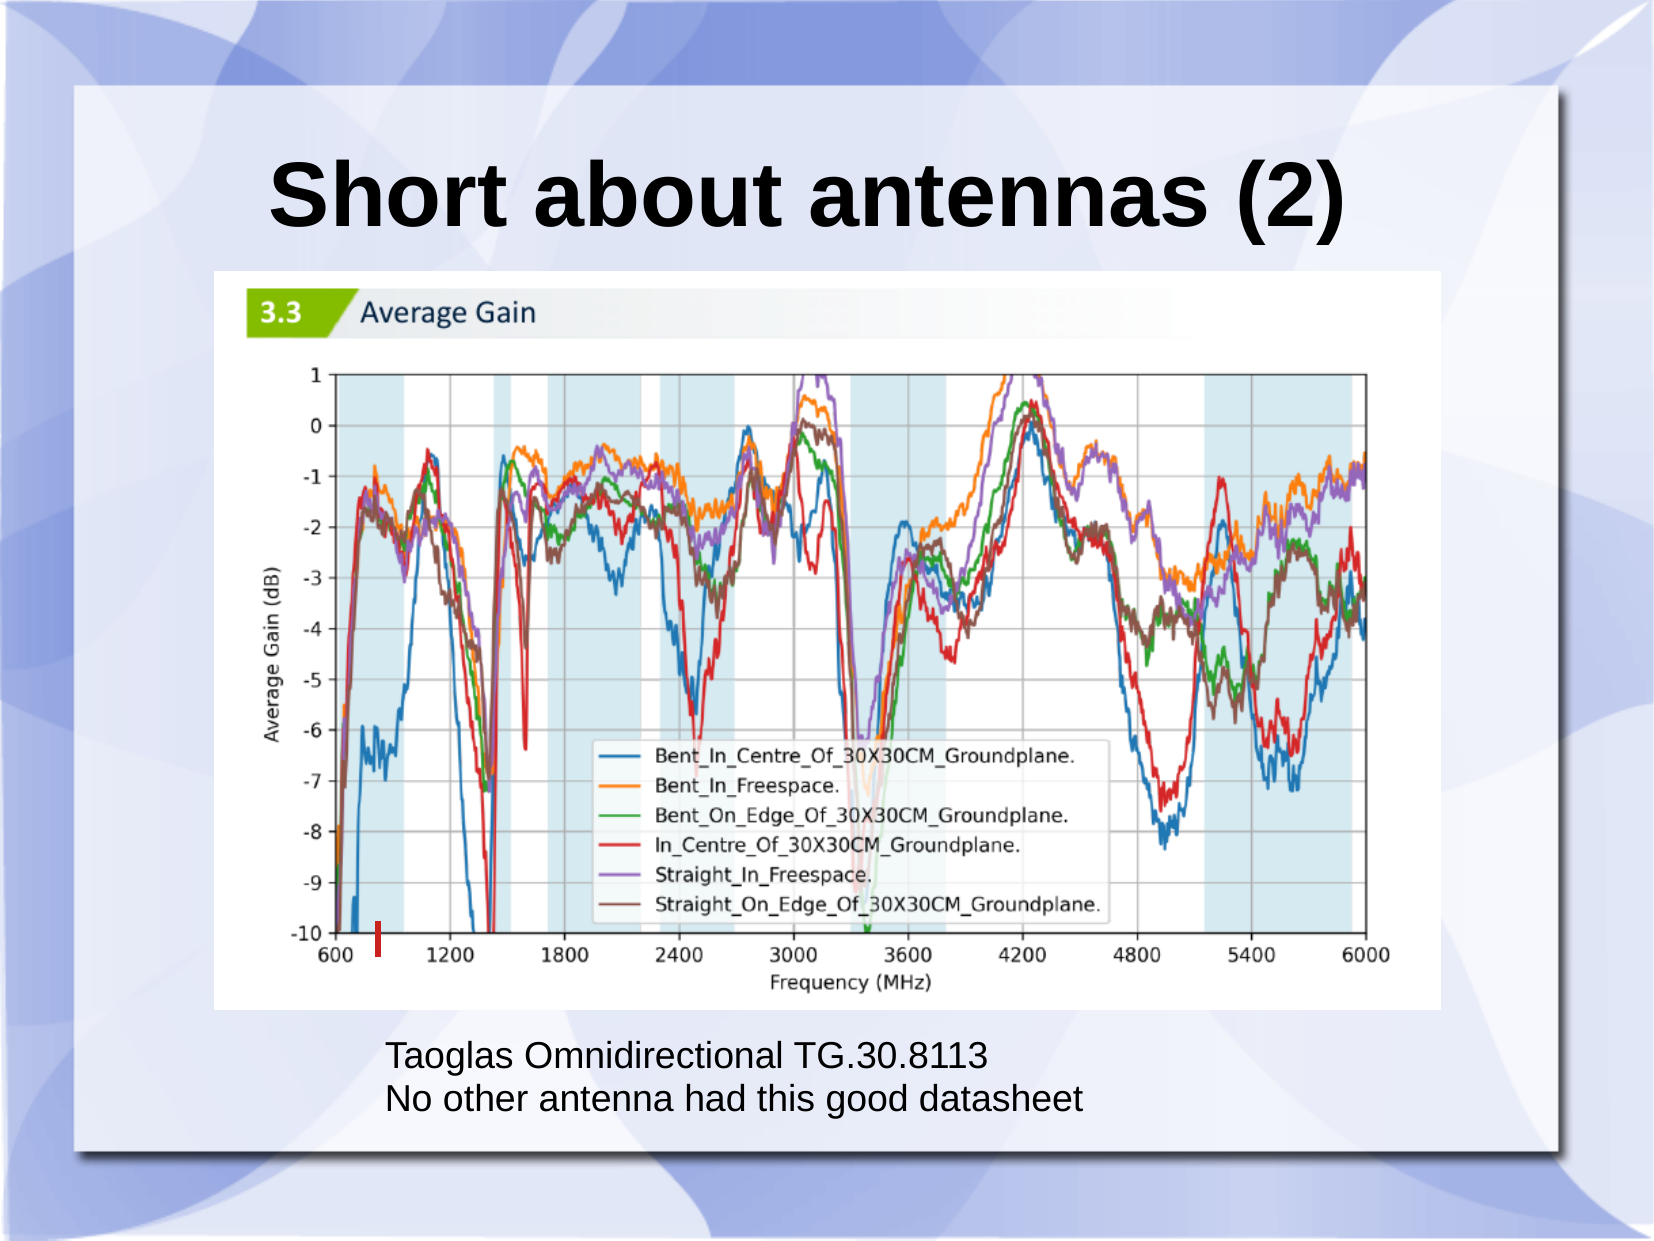

# Short about antennas (2)
Taoglas Omnidirectional TG.30.8113
No other antenna had this good datasheet